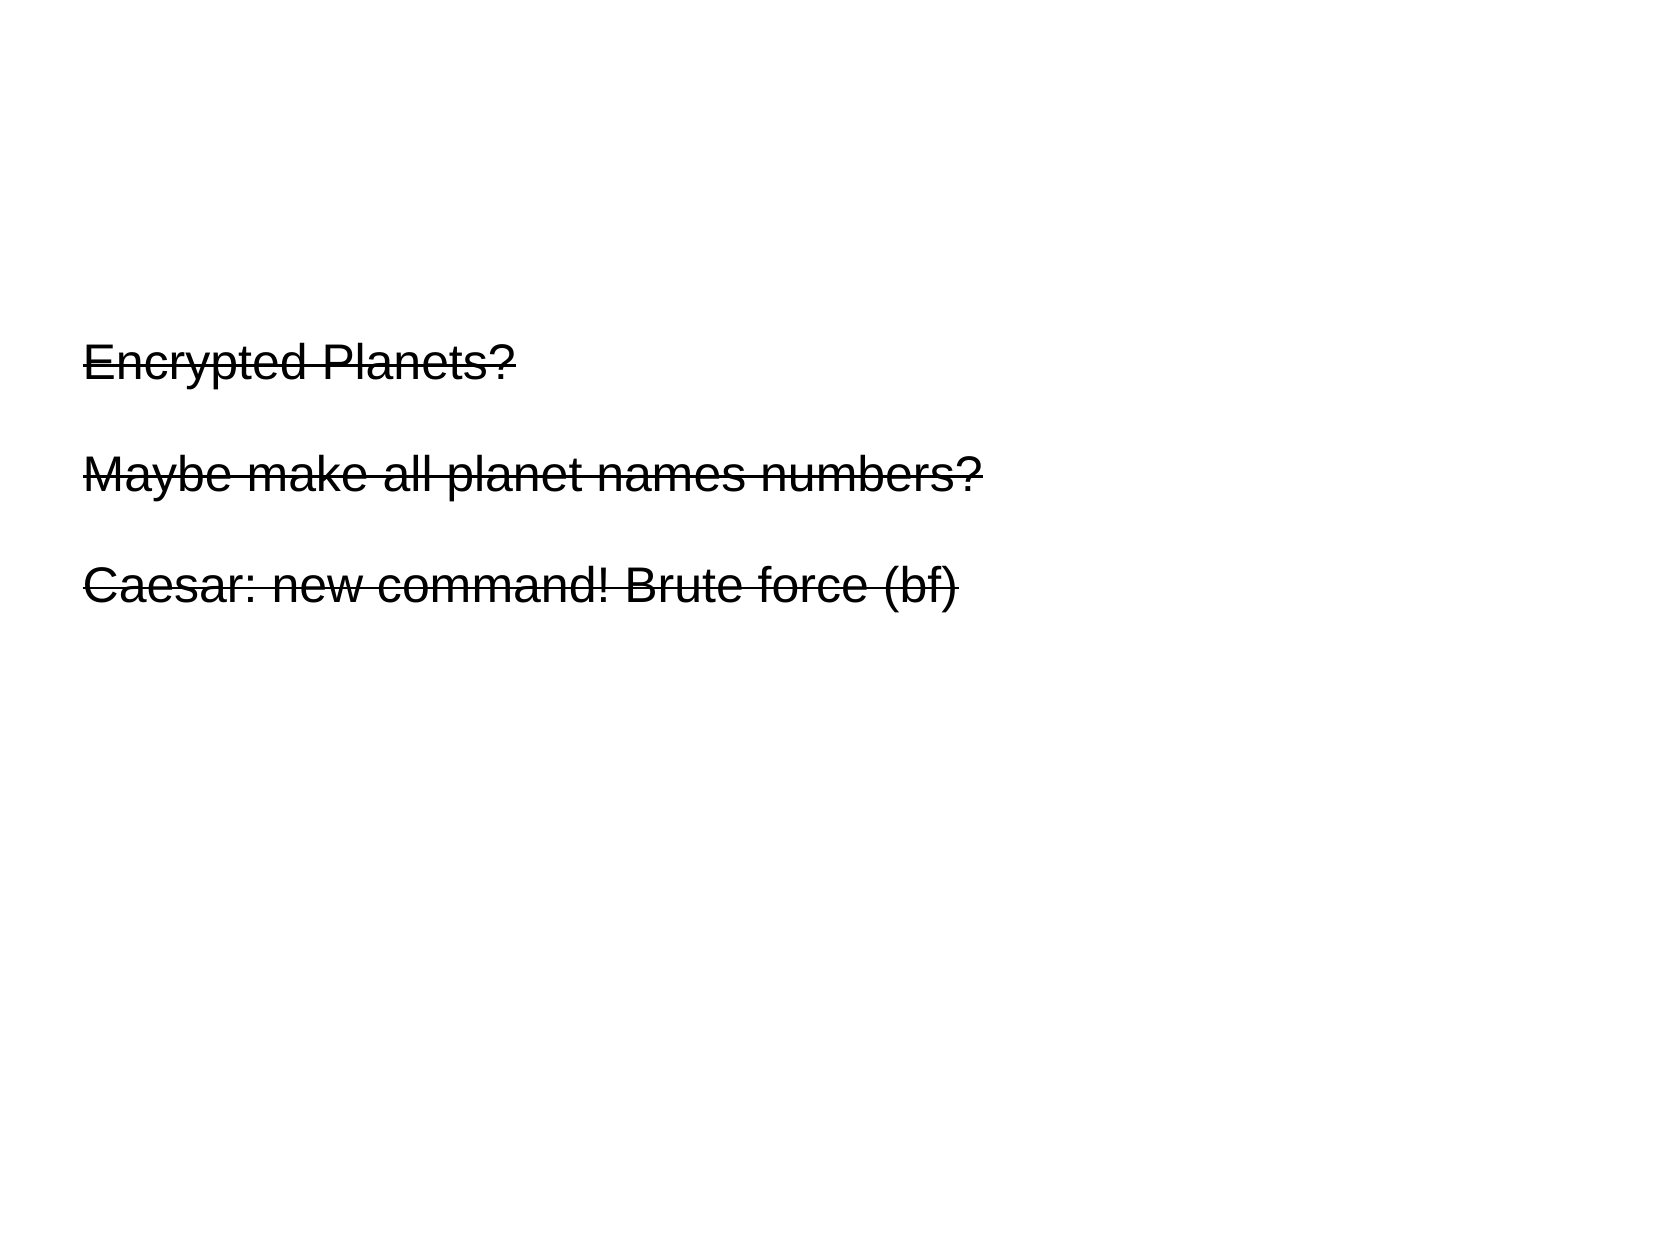

# Encrypted Planets?
Maybe make all planet names numbers?
Caesar: new command! Brute force (bf)